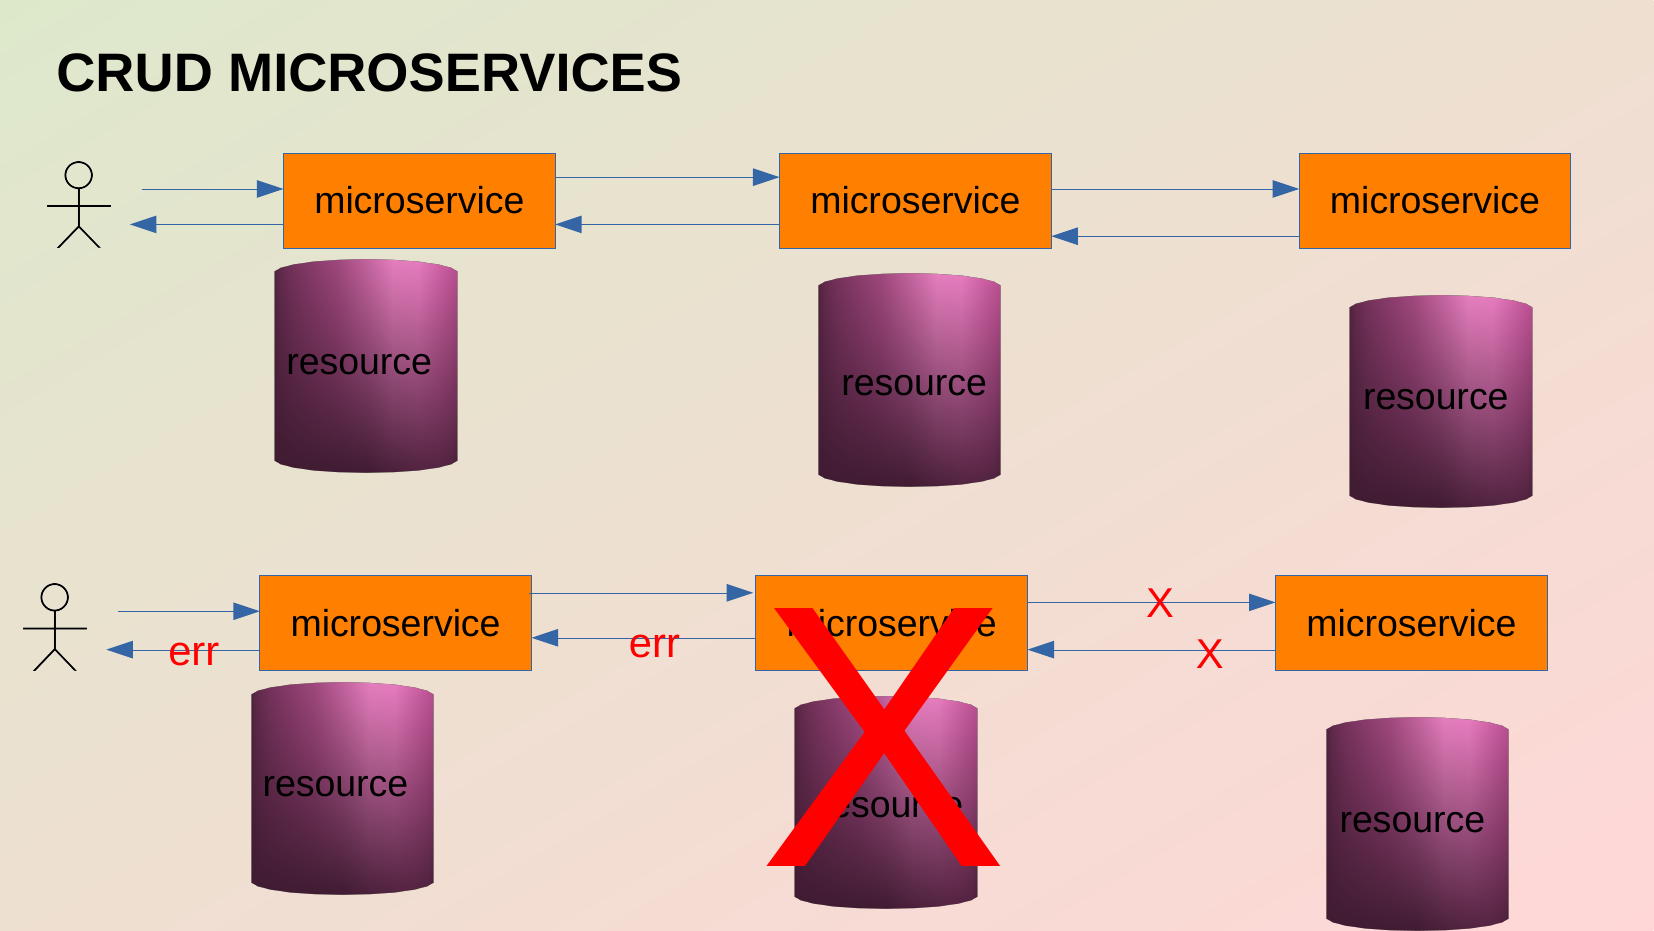

CRUD MICROSERVICES
microservice
microservice
microservice
resource
resource
resource
X
X
microservice
microservice
microservice
err
err
X
resource
resource
resource